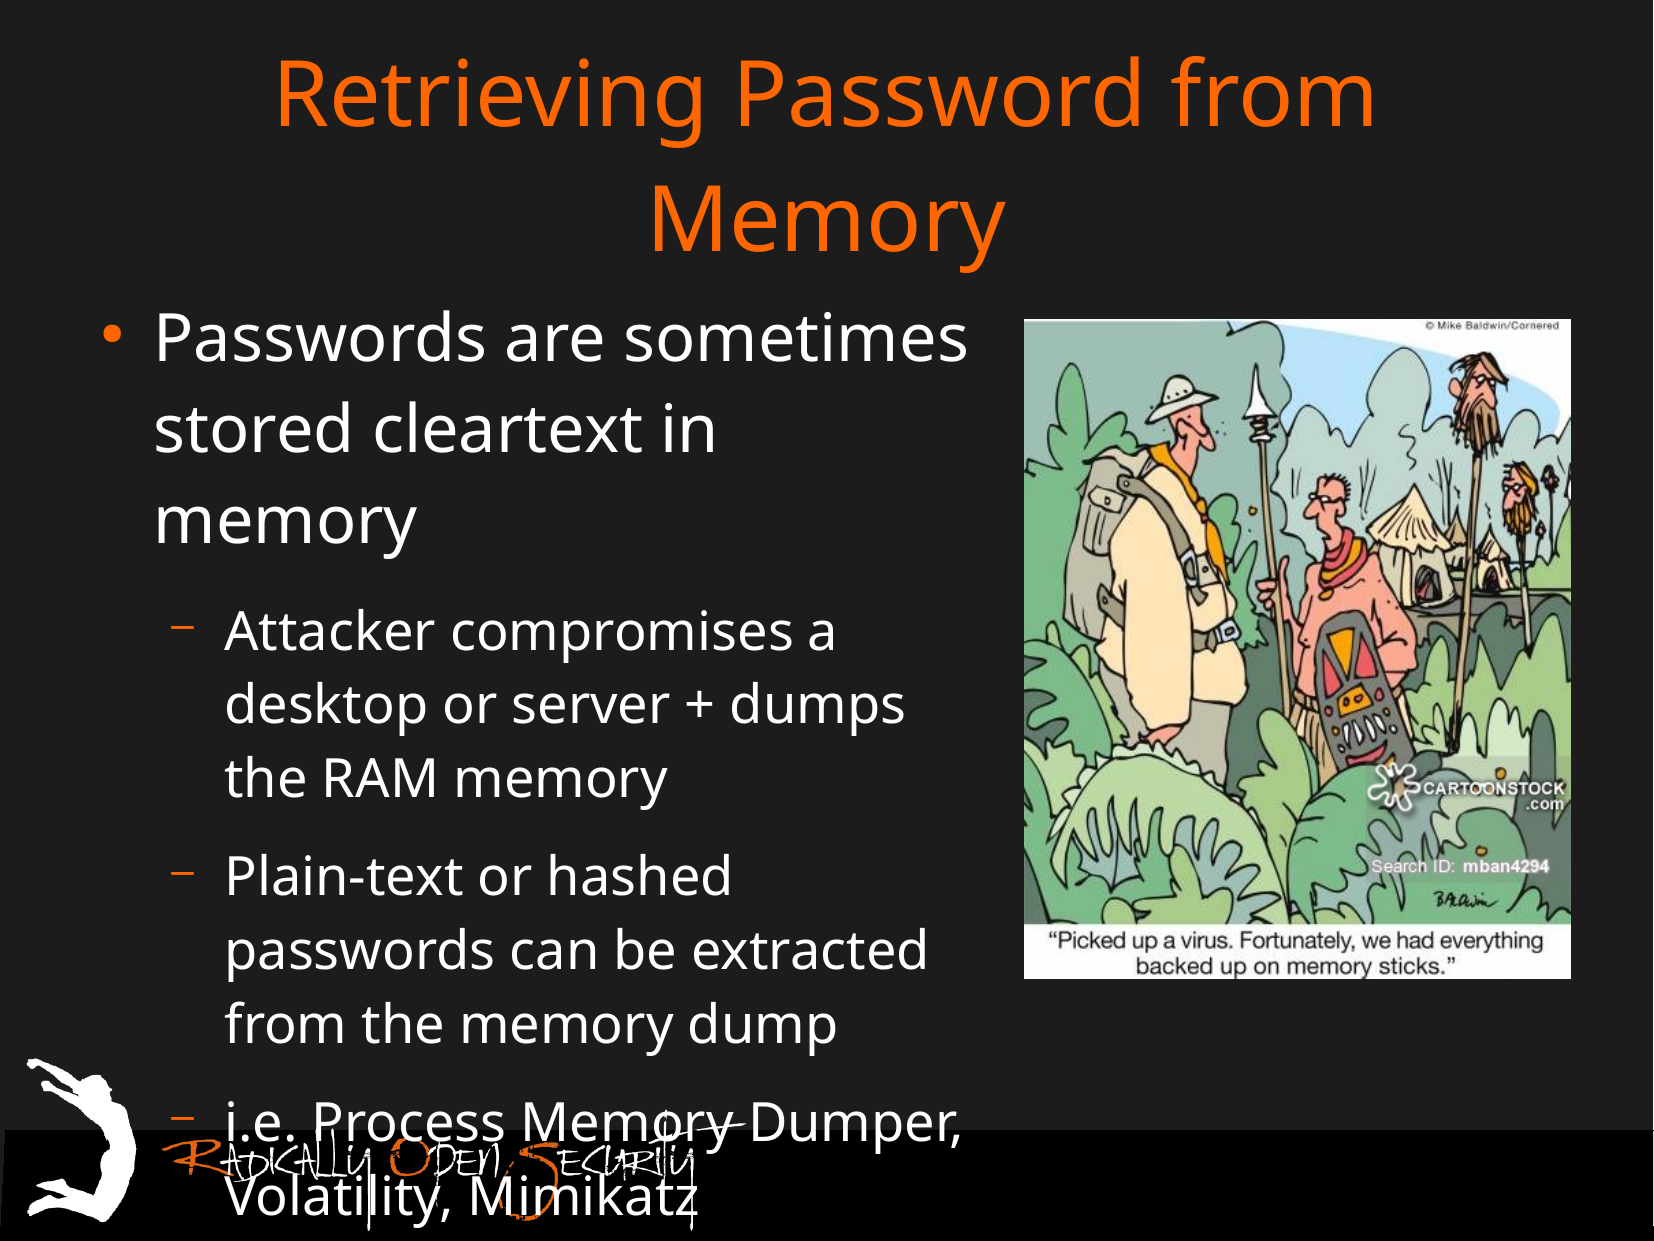

# Retrieving Password from Memory
Passwords are sometimes stored cleartext in memory
Attacker compromises a desktop or server + dumps the RAM memory
Plain-text or hashed passwords can be extracted from the memory dump
i.e. Process Memory Dumper, Volatility, Mimikatz